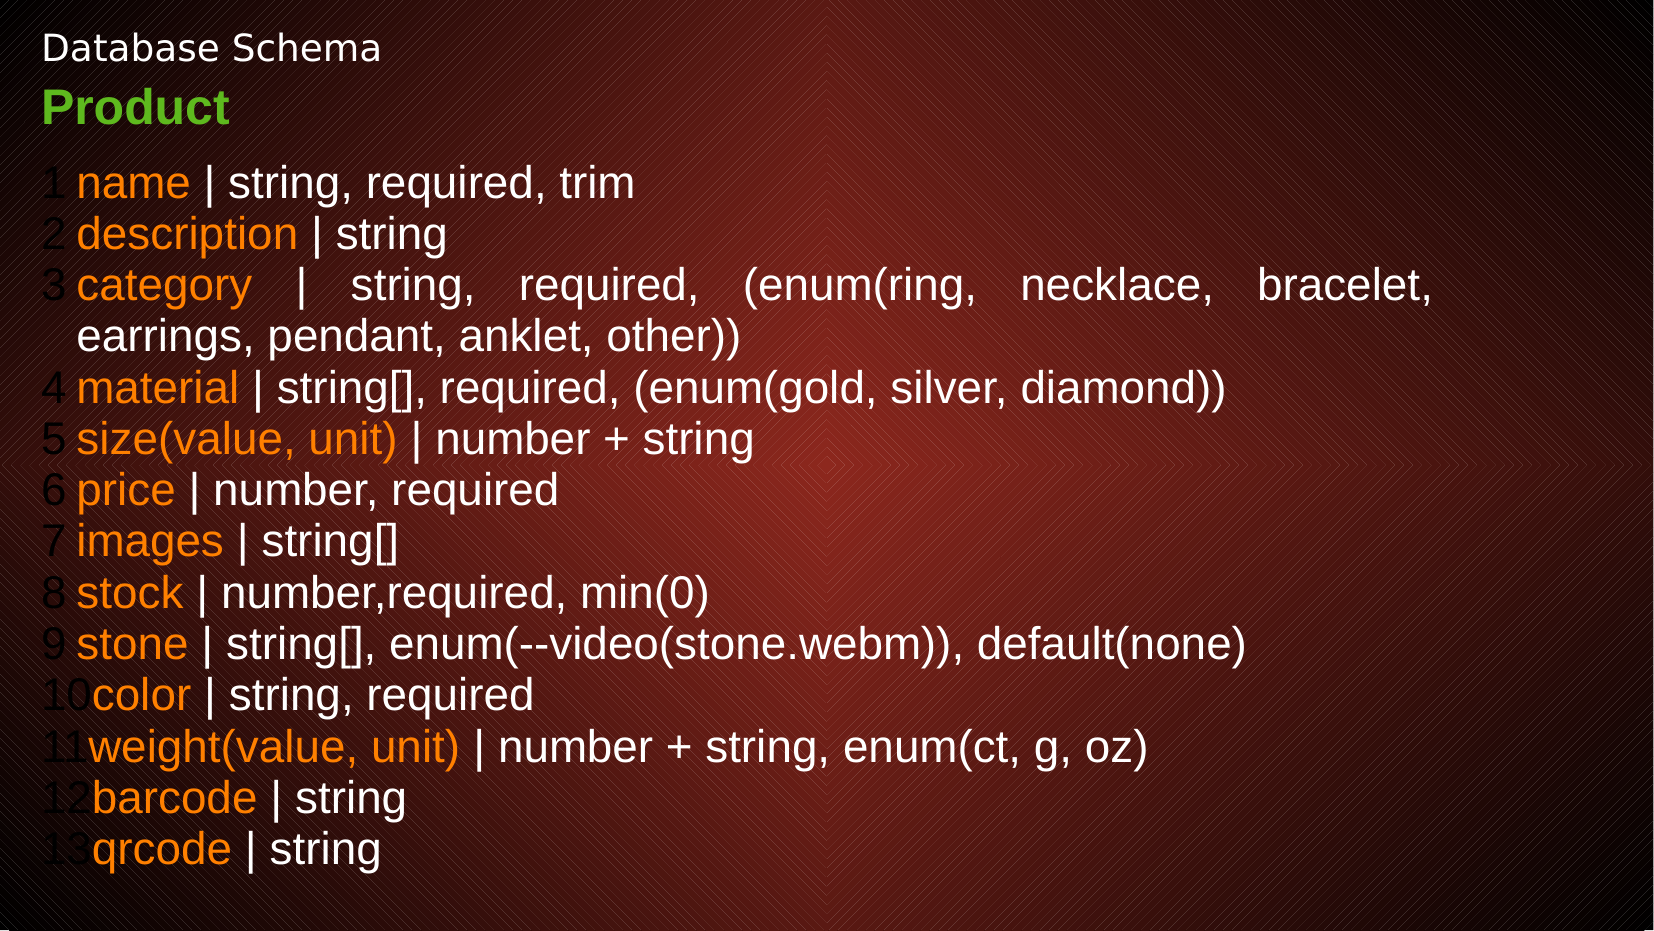

Database Schema
Product
name | string, required, trim
description | string
category | string, required, (enum(ring, necklace, bracelet, earrings, pendant, anklet, other))
material | string[], required, (enum(gold, silver, diamond))
size(value, unit) | number + string
price | number, required
images | string[]
stock | number,required, min(0)
stone | string[], enum(--video(stone.webm)), default(none)
color | string, required
weight(value, unit) | number + string, enum(ct, g, oz)
barcode | string
qrcode | string